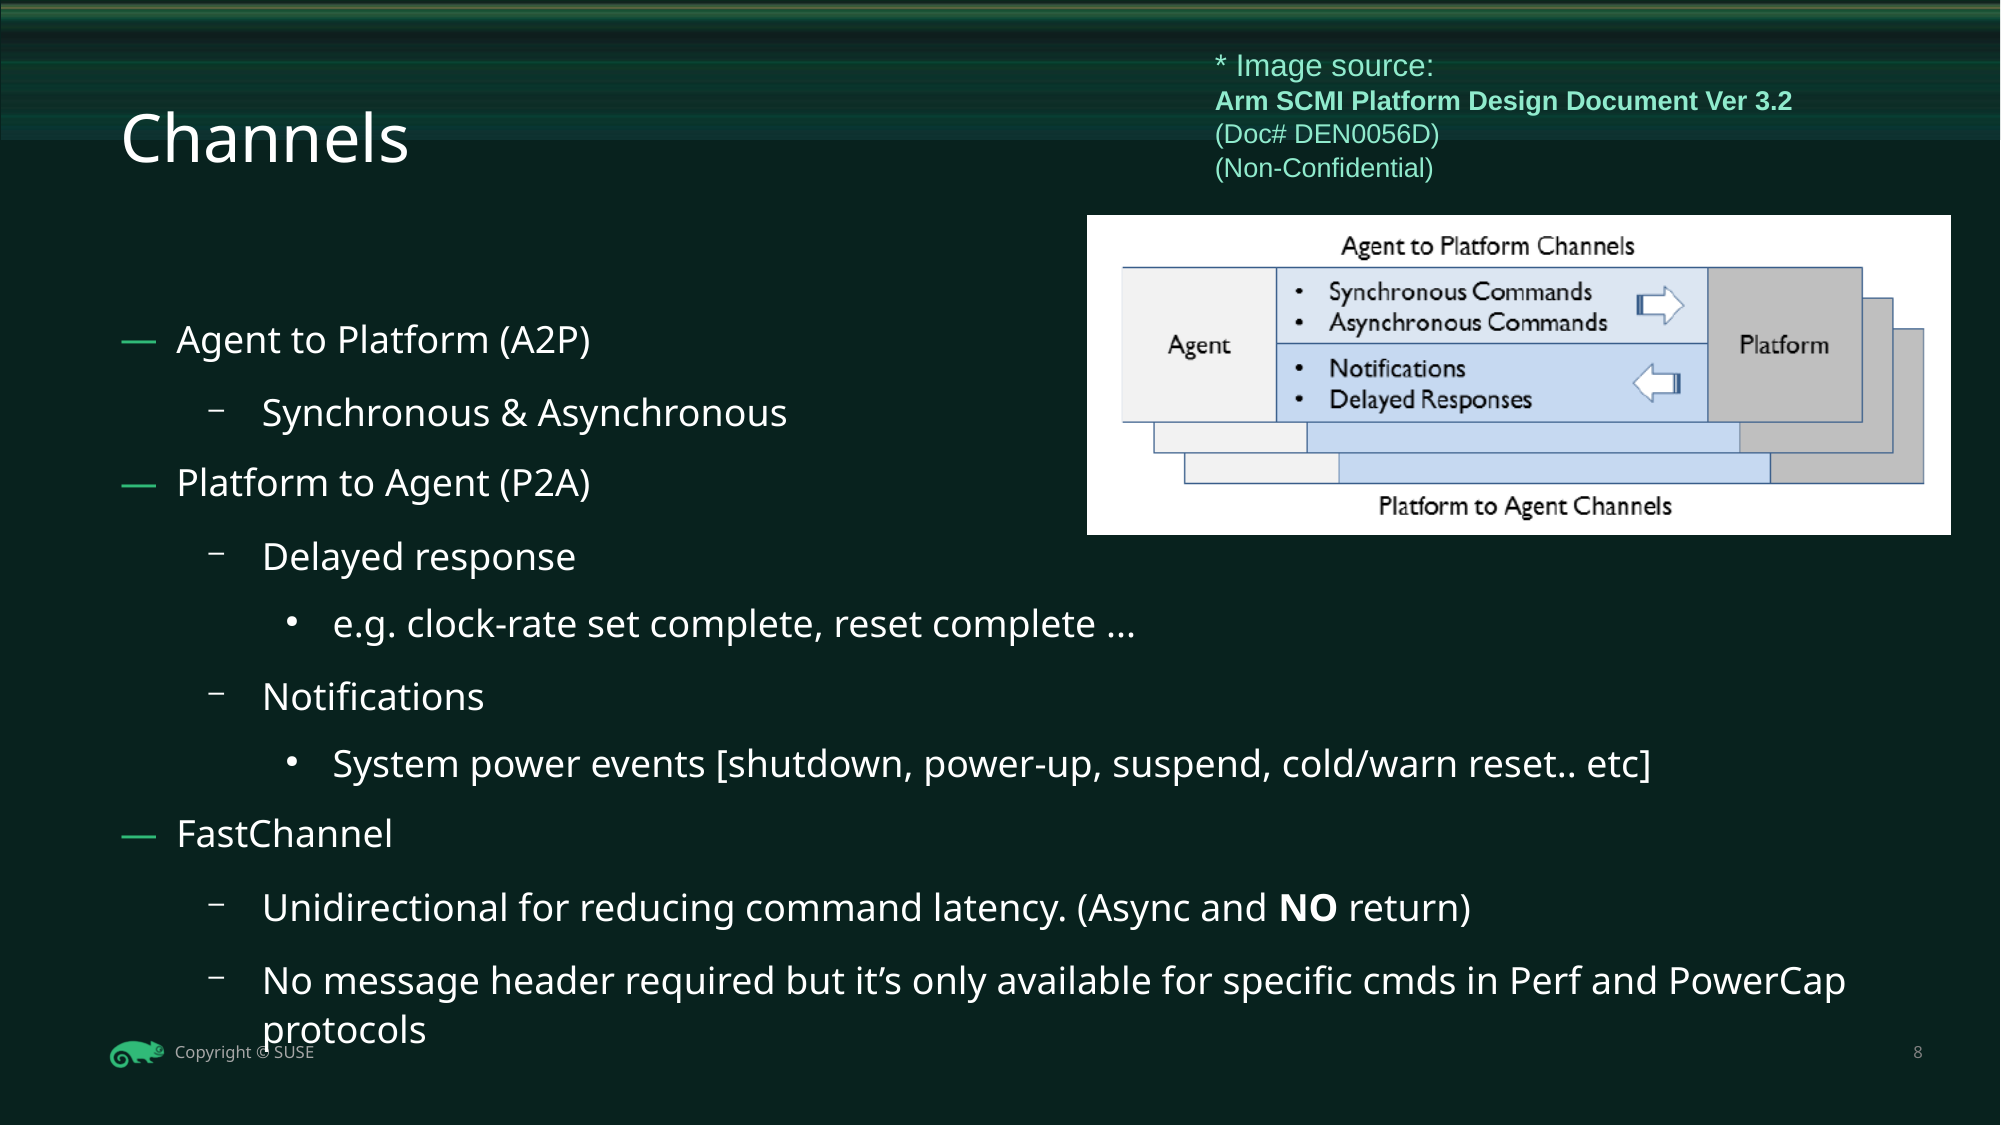

* Image source:
Arm SCMI Platform Design Document Ver 3.2
(Doc# DEN0056D)
(Non-Confidential)
Channels
# Agent to Platform (A2P)
Synchronous & Asynchronous
Platform to Agent (P2A)
Delayed response
e.g. clock-rate set complete, reset complete ...
Notifications
System power events [shutdown, power-up, suspend, cold/warn reset.. etc]
FastChannel
Unidirectional for reducing command latency. (Async and NO return)
No message header required but it’s only available for specific cmds in Perf and PowerCap protocols
8